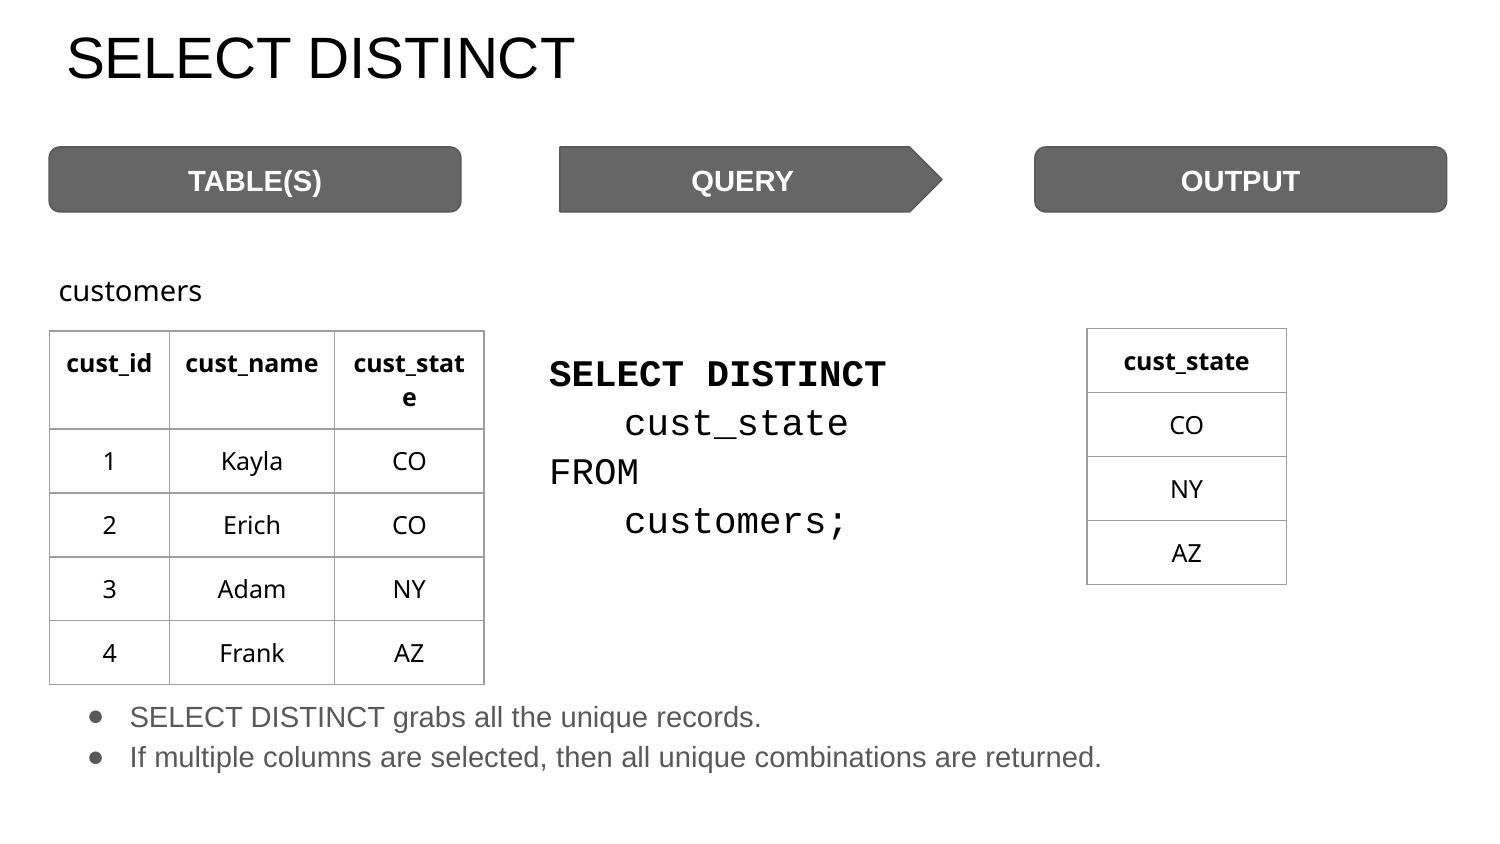

# SELECT DISTINCT
TABLE(S)
QUERY
OUTPUT
customers
| cust\_state |
| --- |
| CO |
| NY |
| AZ |
| cust\_id | cust\_name | cust\_state |
| --- | --- | --- |
| 1 | Kayla | CO |
| 2 | Erich | CO |
| 3 | Adam | NY |
| 4 | Frank | AZ |
SELECT DISTINCT
	cust_state
FROM
	customers;
SELECT DISTINCT grabs all the unique records.
If multiple columns are selected, then all unique combinations are returned.